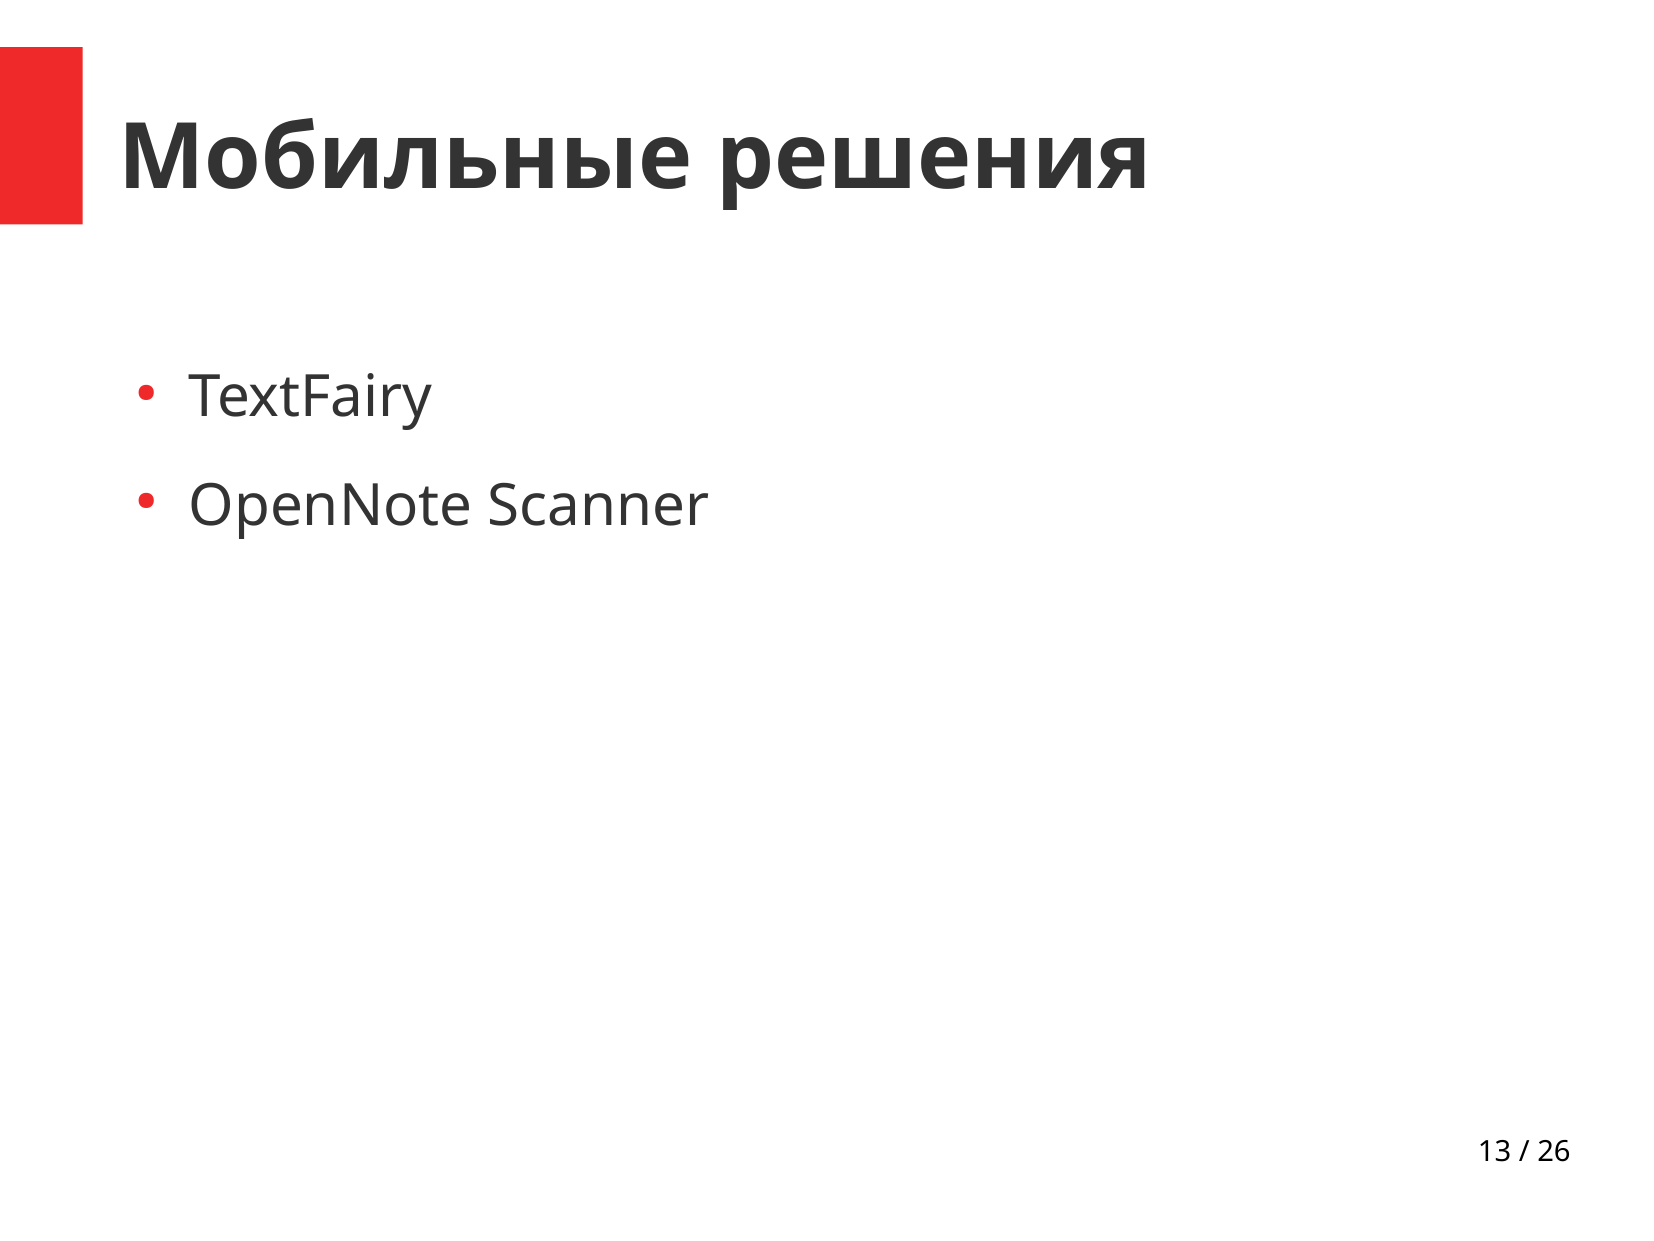

# Мобильные решения
TextFairy
OpenNote Scanner
13